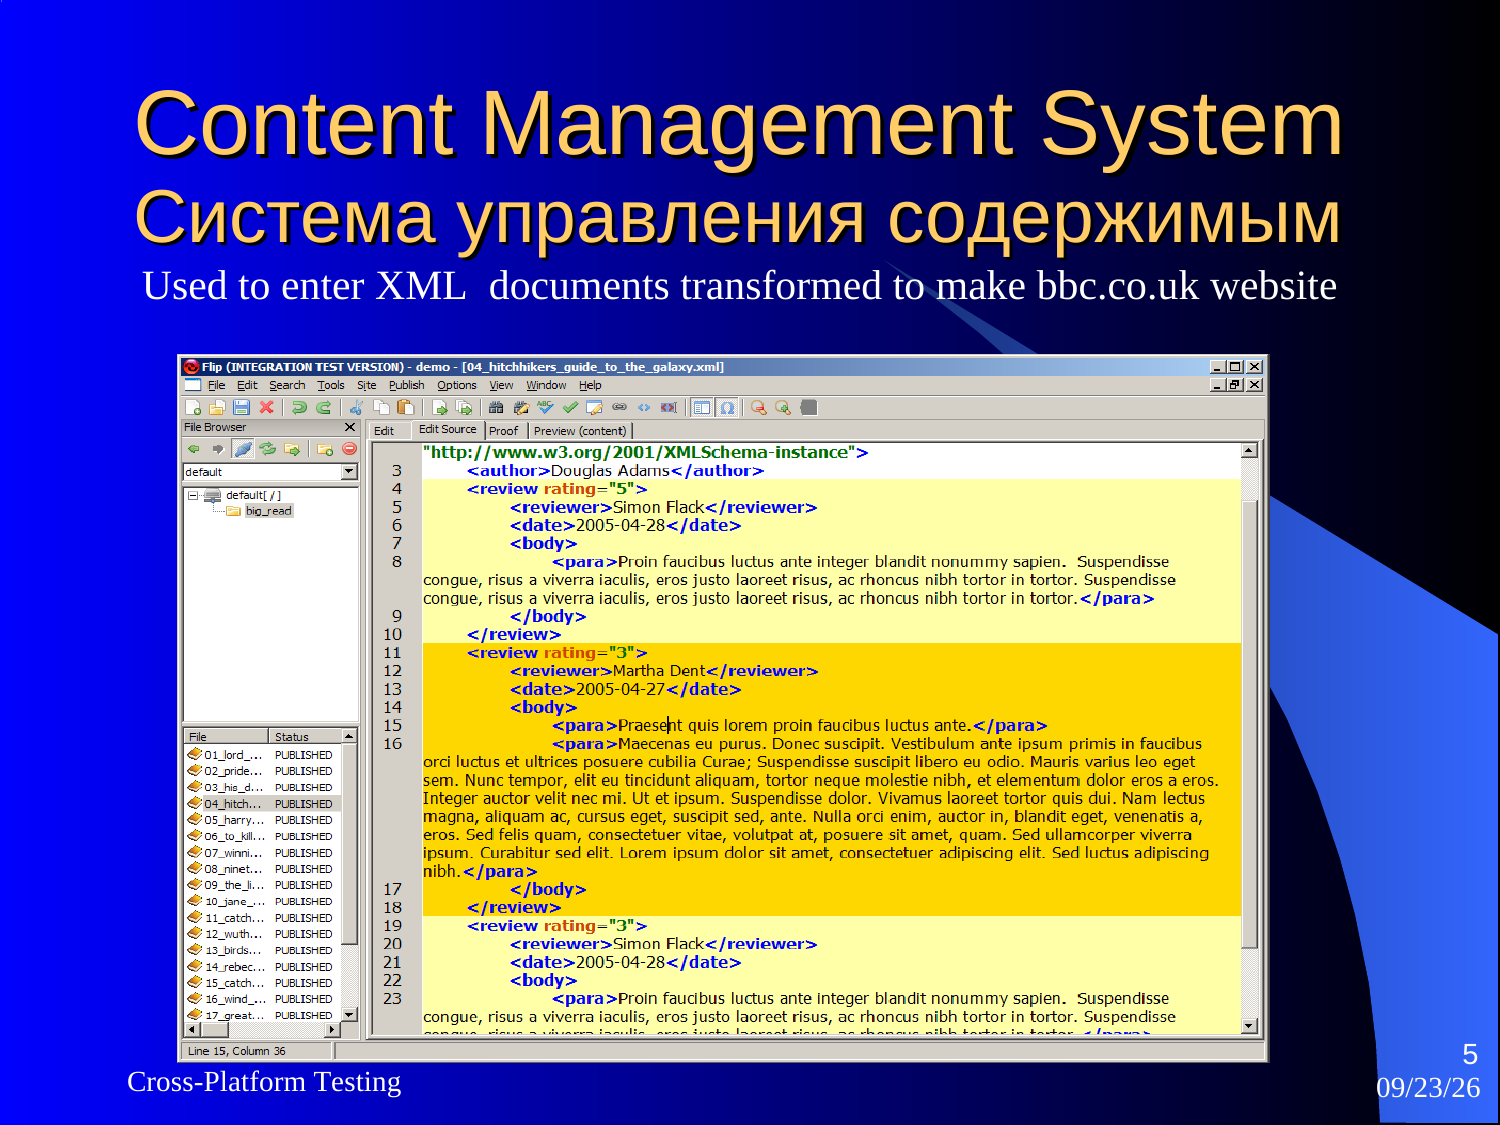

# Content Management System Система управления содержимым
Used to enter XML documents transformed to make bbc.co.uk website
5
Cross-Platform Testing